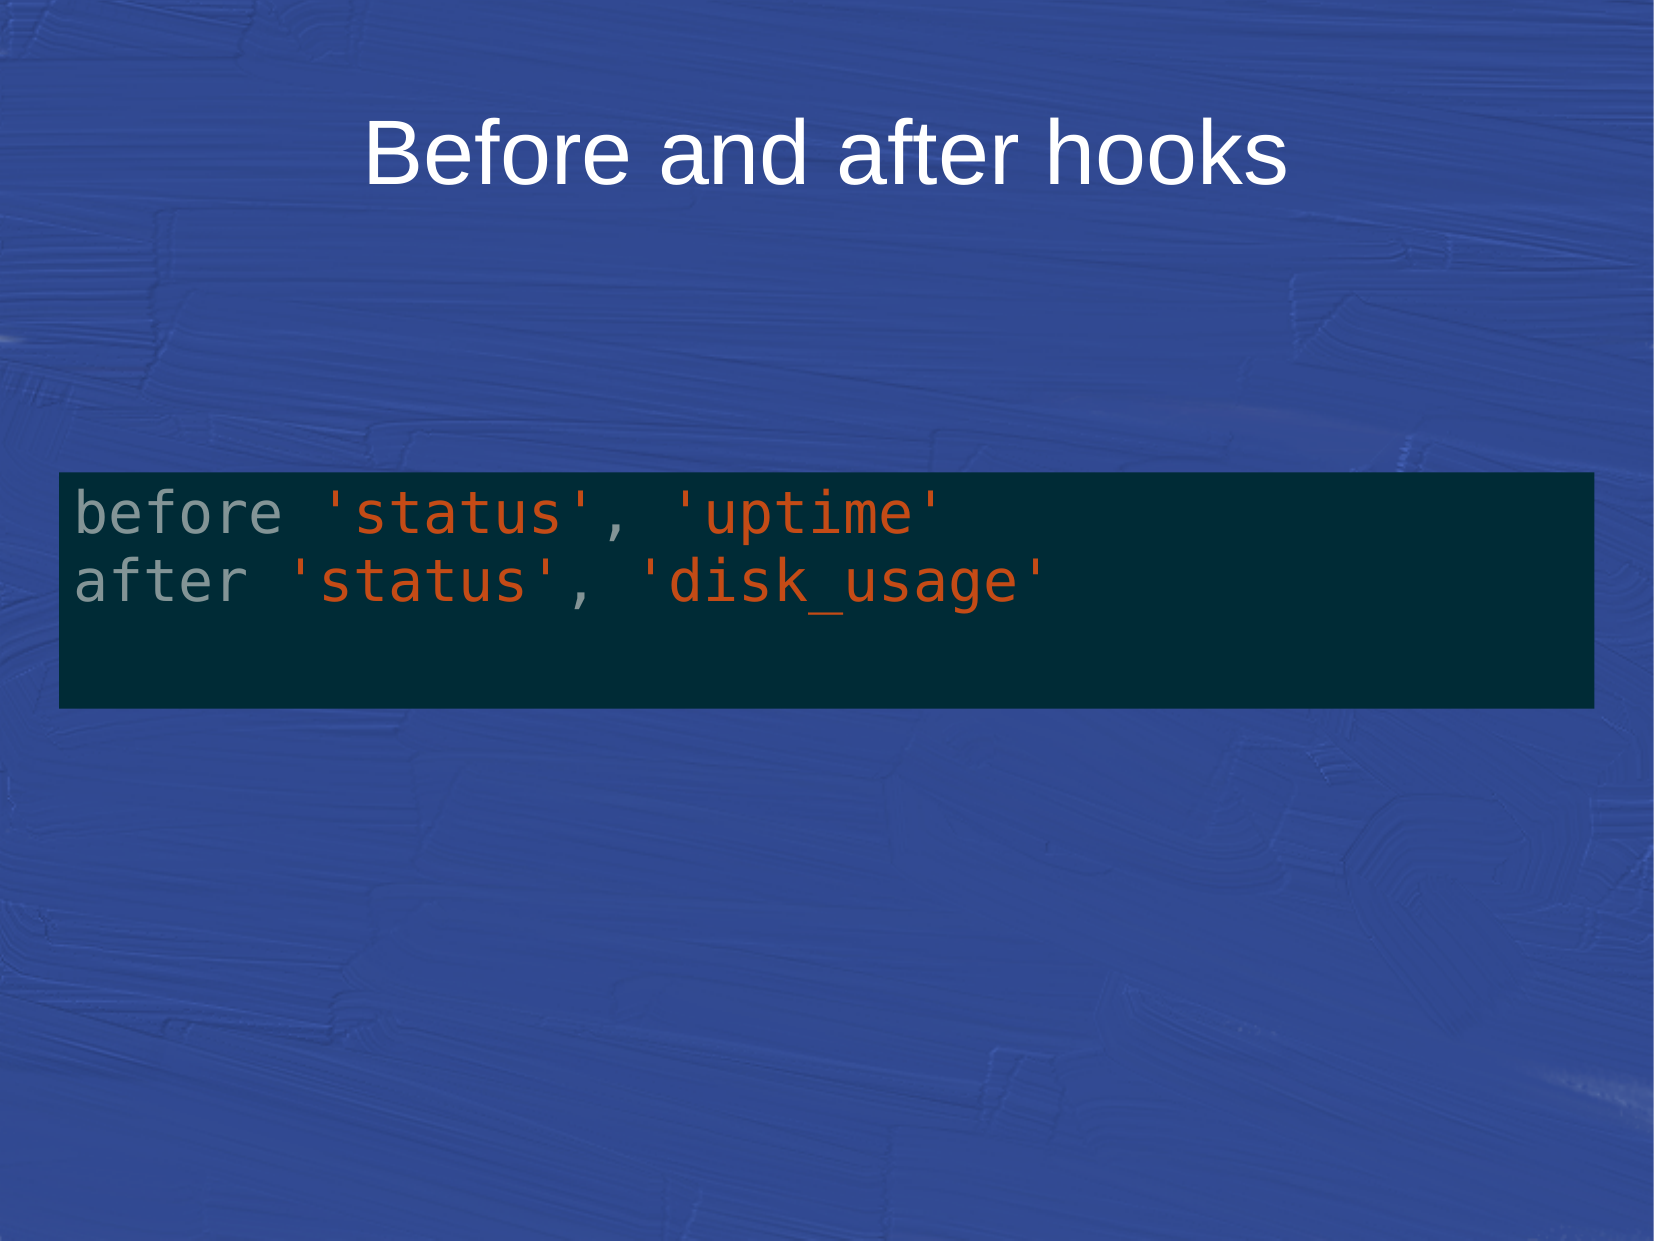

# Before and after hooks
before 'status', 'uptime'
after 'status', 'disk_usage'